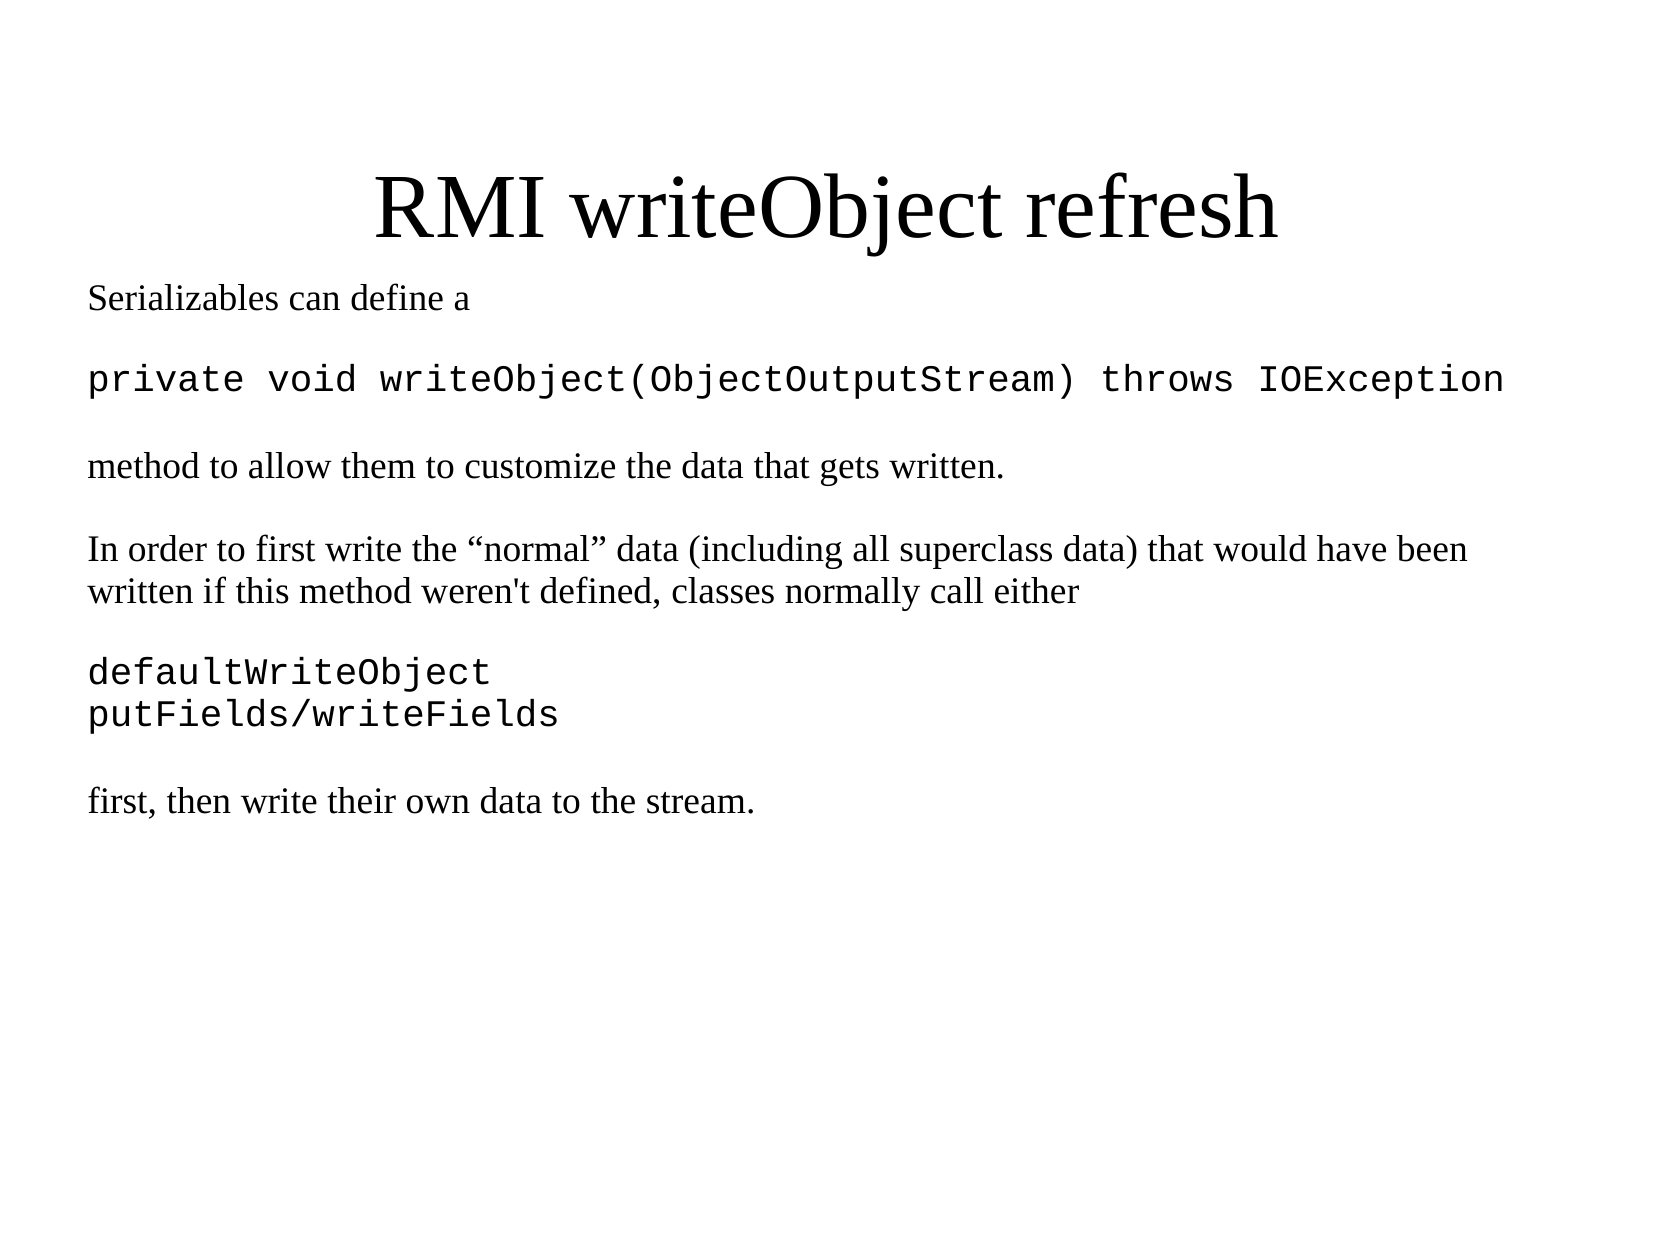

# RMI writeObject refresh
Serializables can define a
private void writeObject(ObjectOutputStream) throws IOException
method to allow them to customize the data that gets written.
In order to first write the “normal” data (including all superclass data) that would have been written if this method weren't defined, classes normally call either
defaultWriteObject
putFields/writeFields
first, then write their own data to the stream.